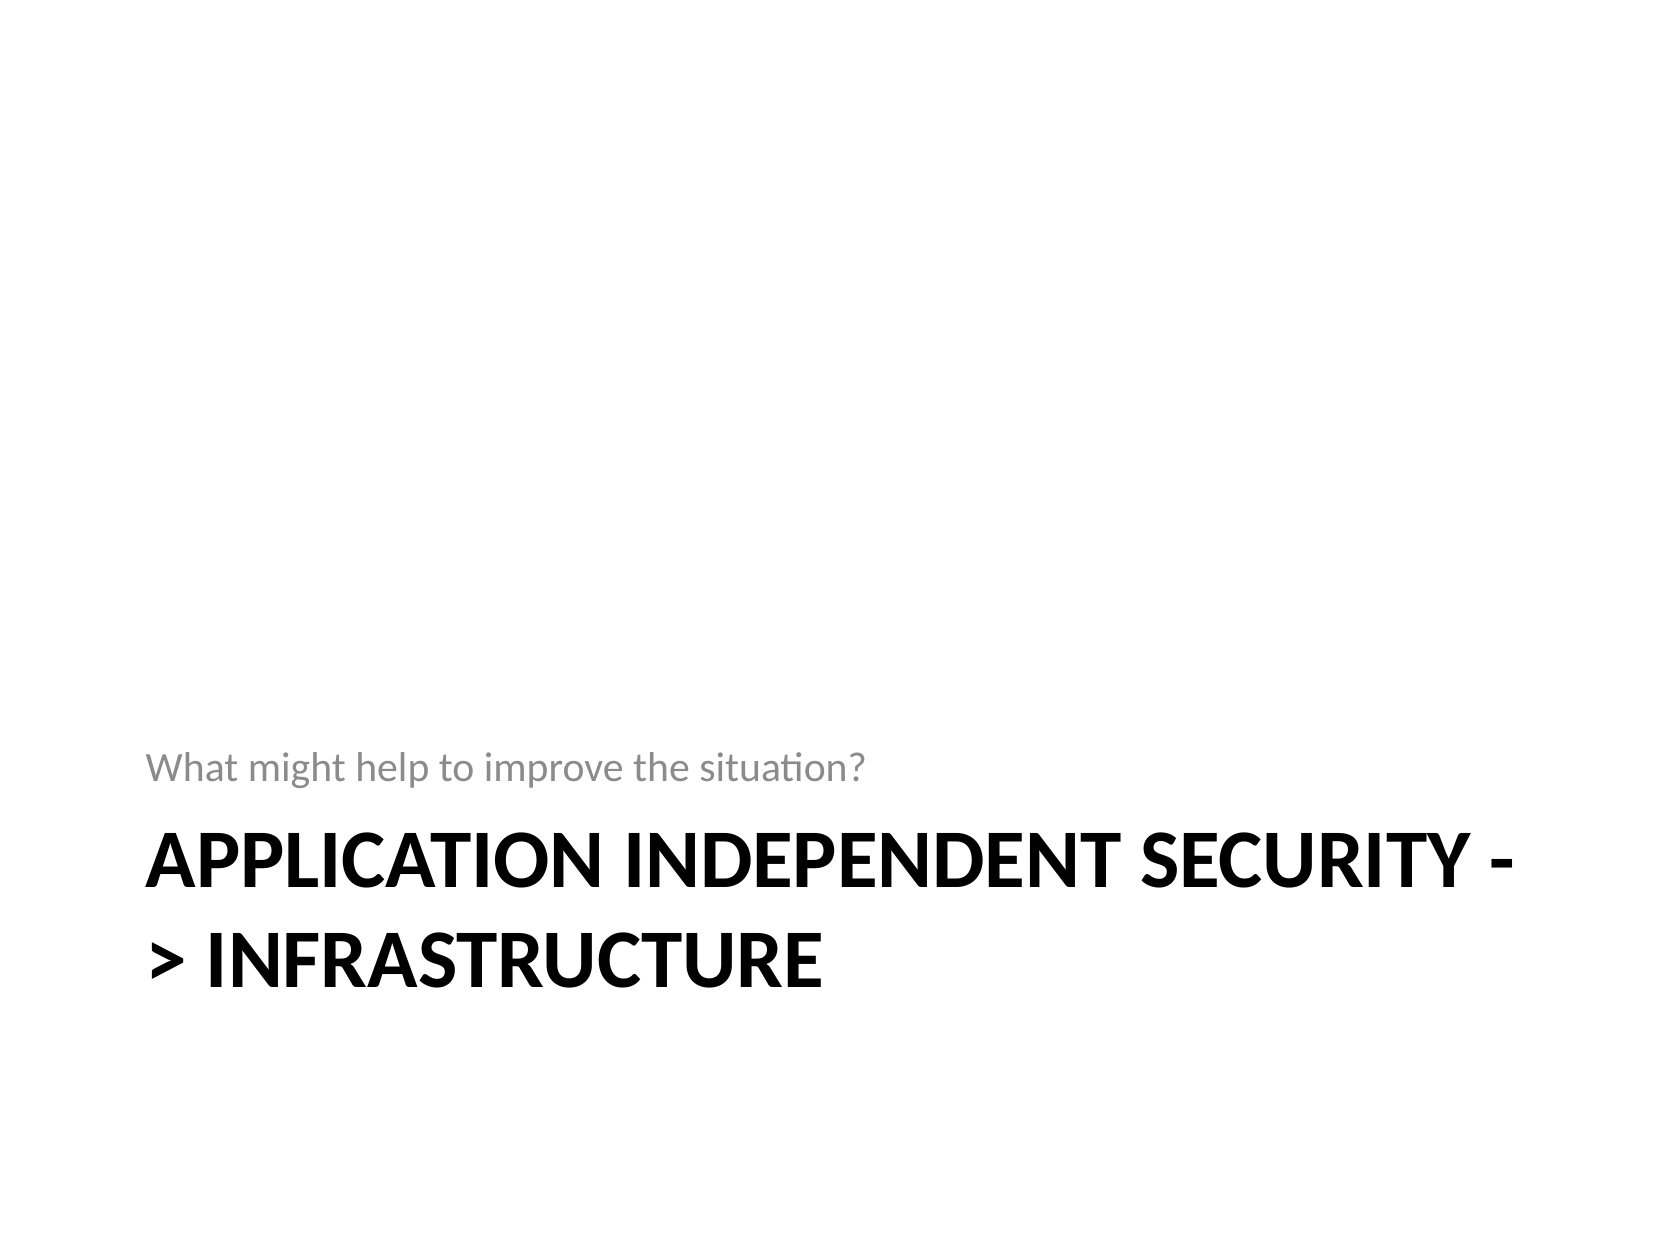

What might help to improve the situation?
# Application Independent Security -> Infrastructure